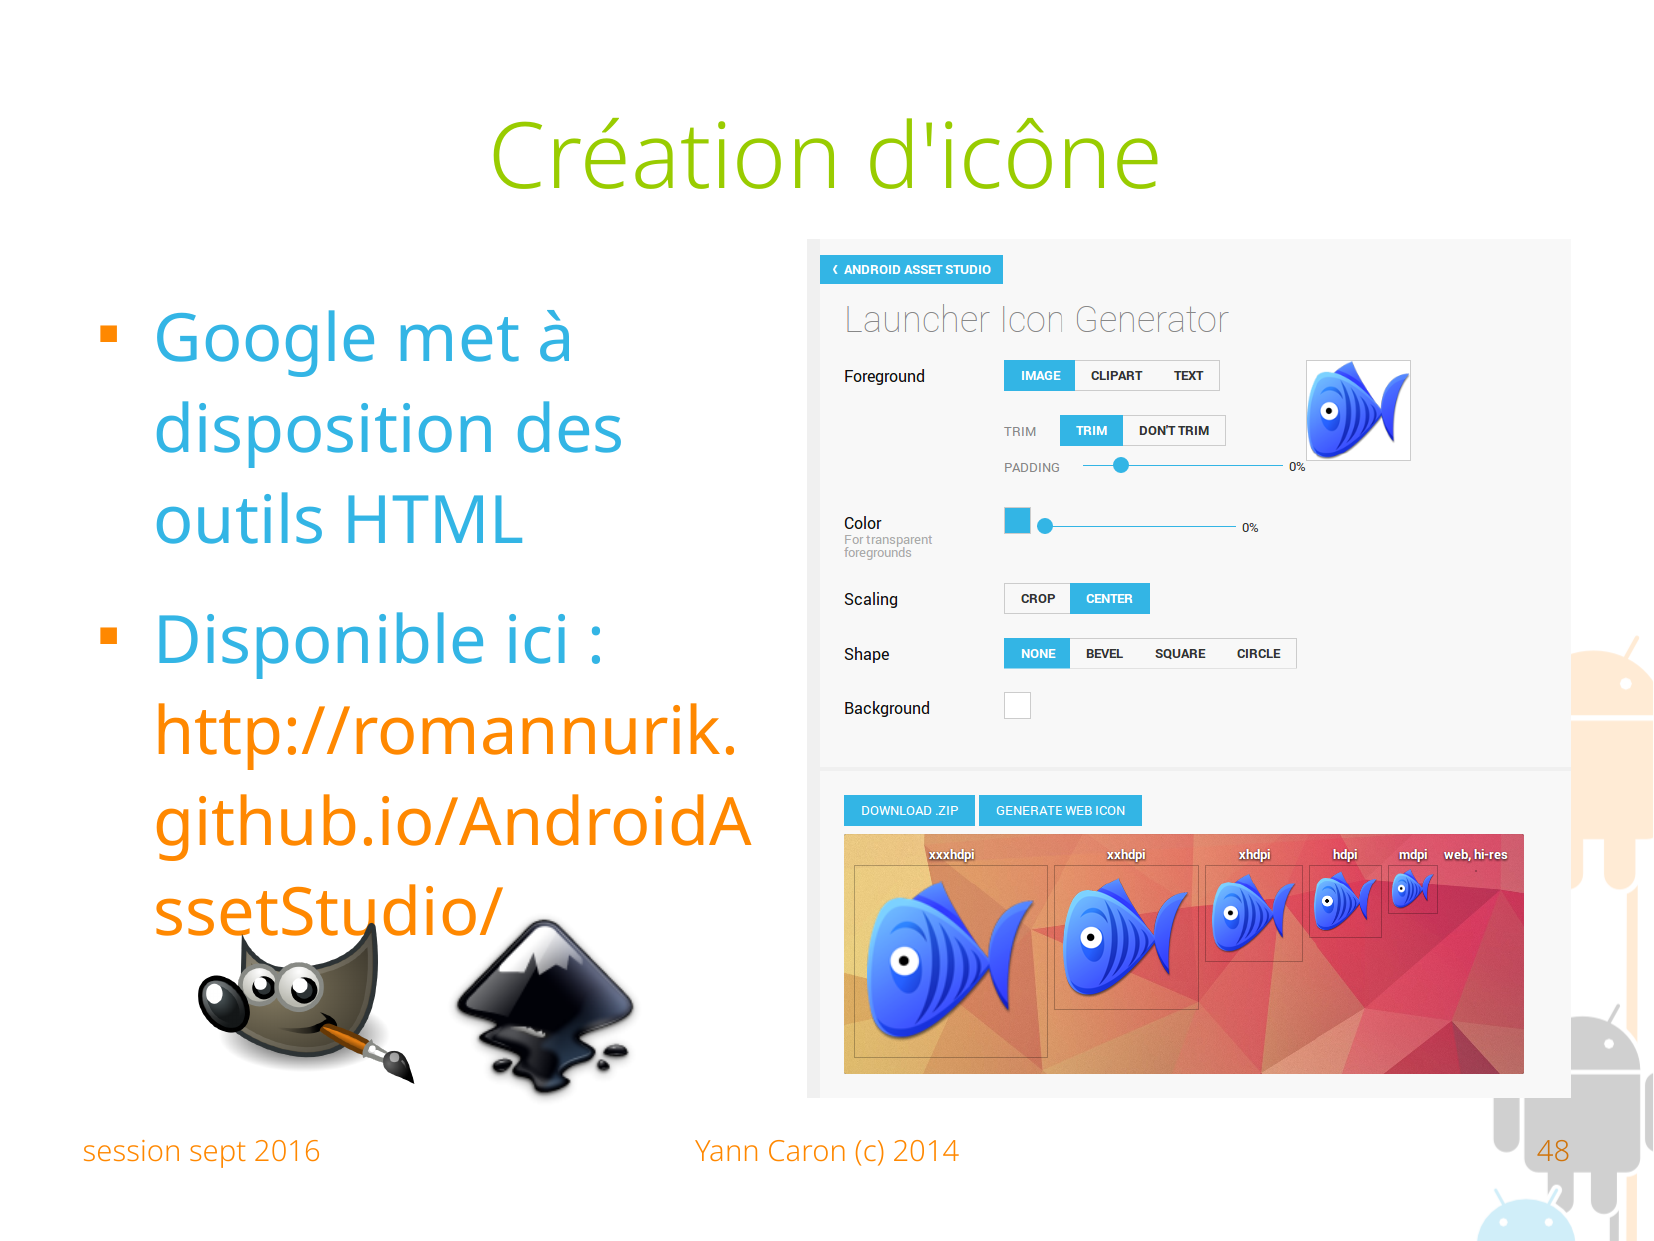

# Création d'icône
Google met à disposition des outils HTML
Disponible ici : http://romannurik.github.io/AndroidAssetStudio/
session sept 2016
Yann Caron (c) 2014
48